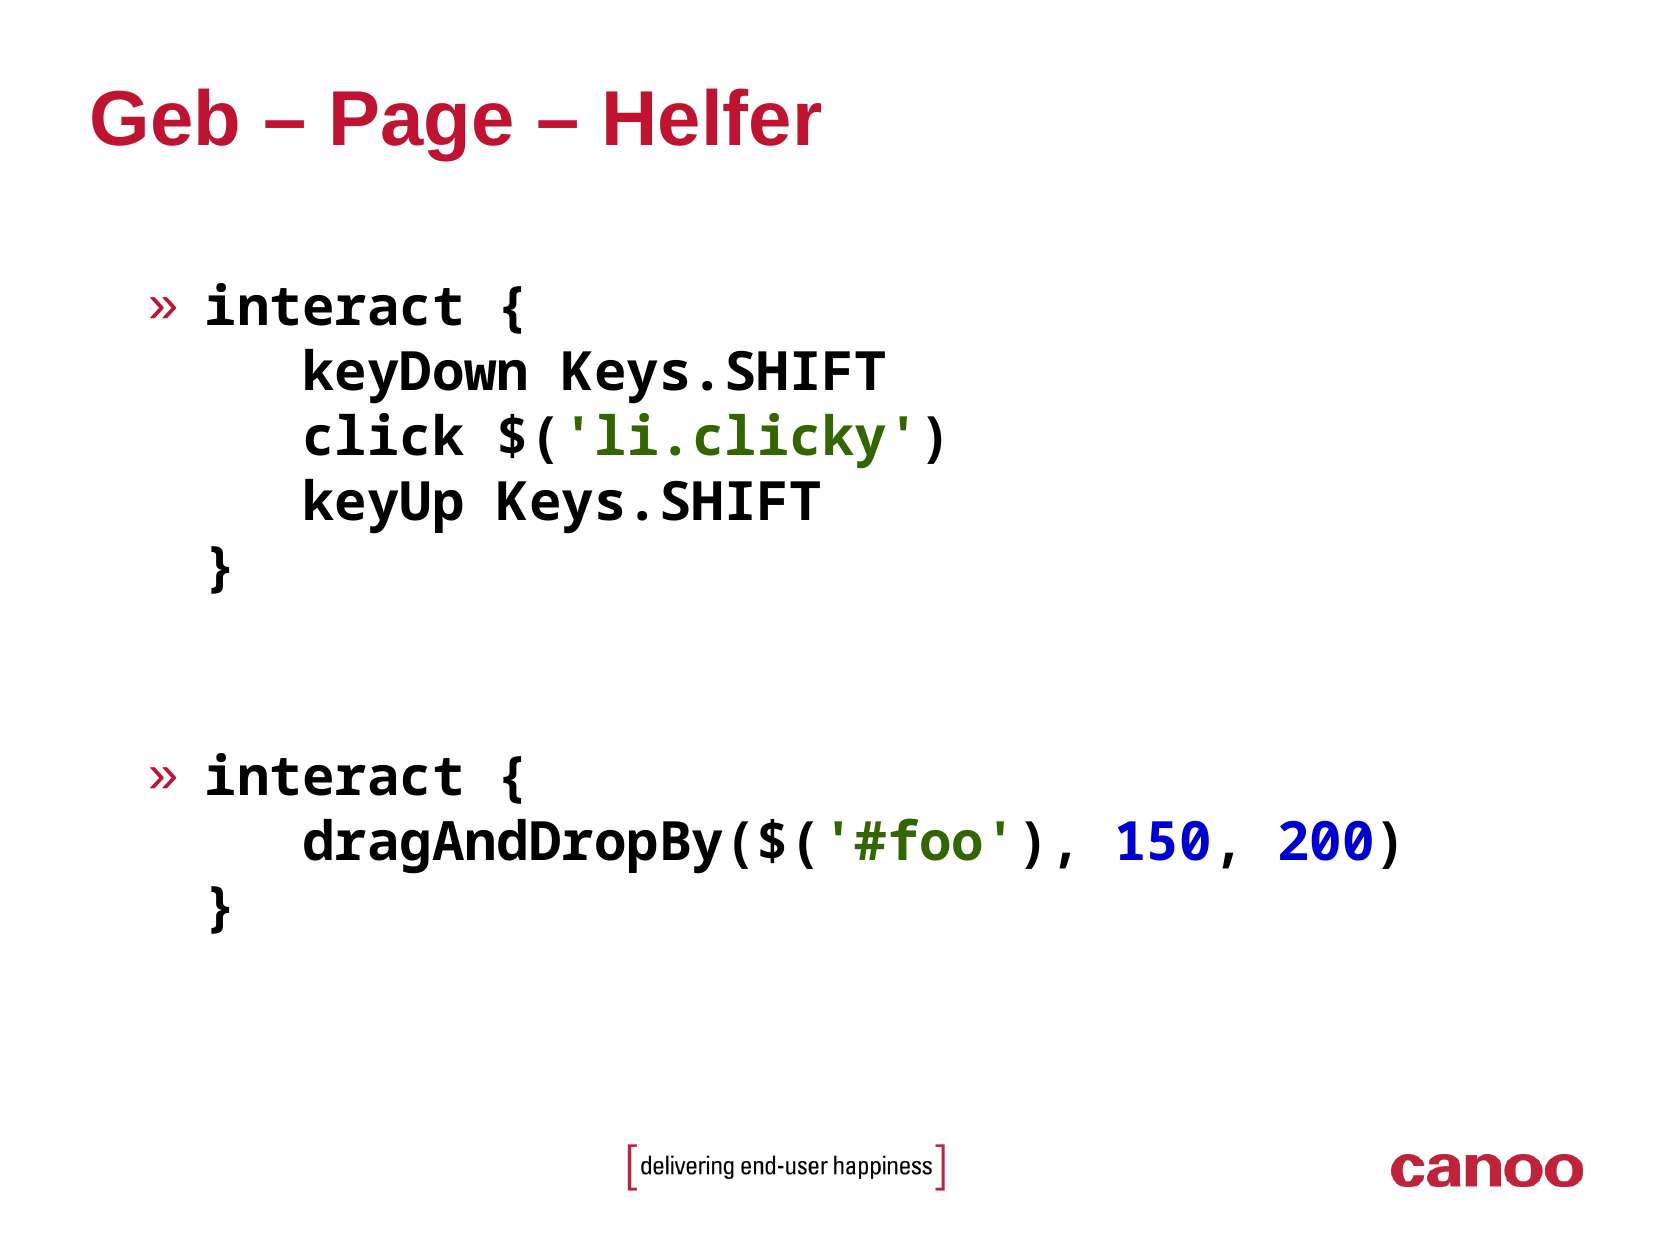

# Geb – Page – Helfer
interact {
 keyDown Keys.SHIFT
 click $('li.clicky')
 keyUp Keys.SHIFT
}
interact {
 dragAndDropBy($('#foo'), 150, 200)
}